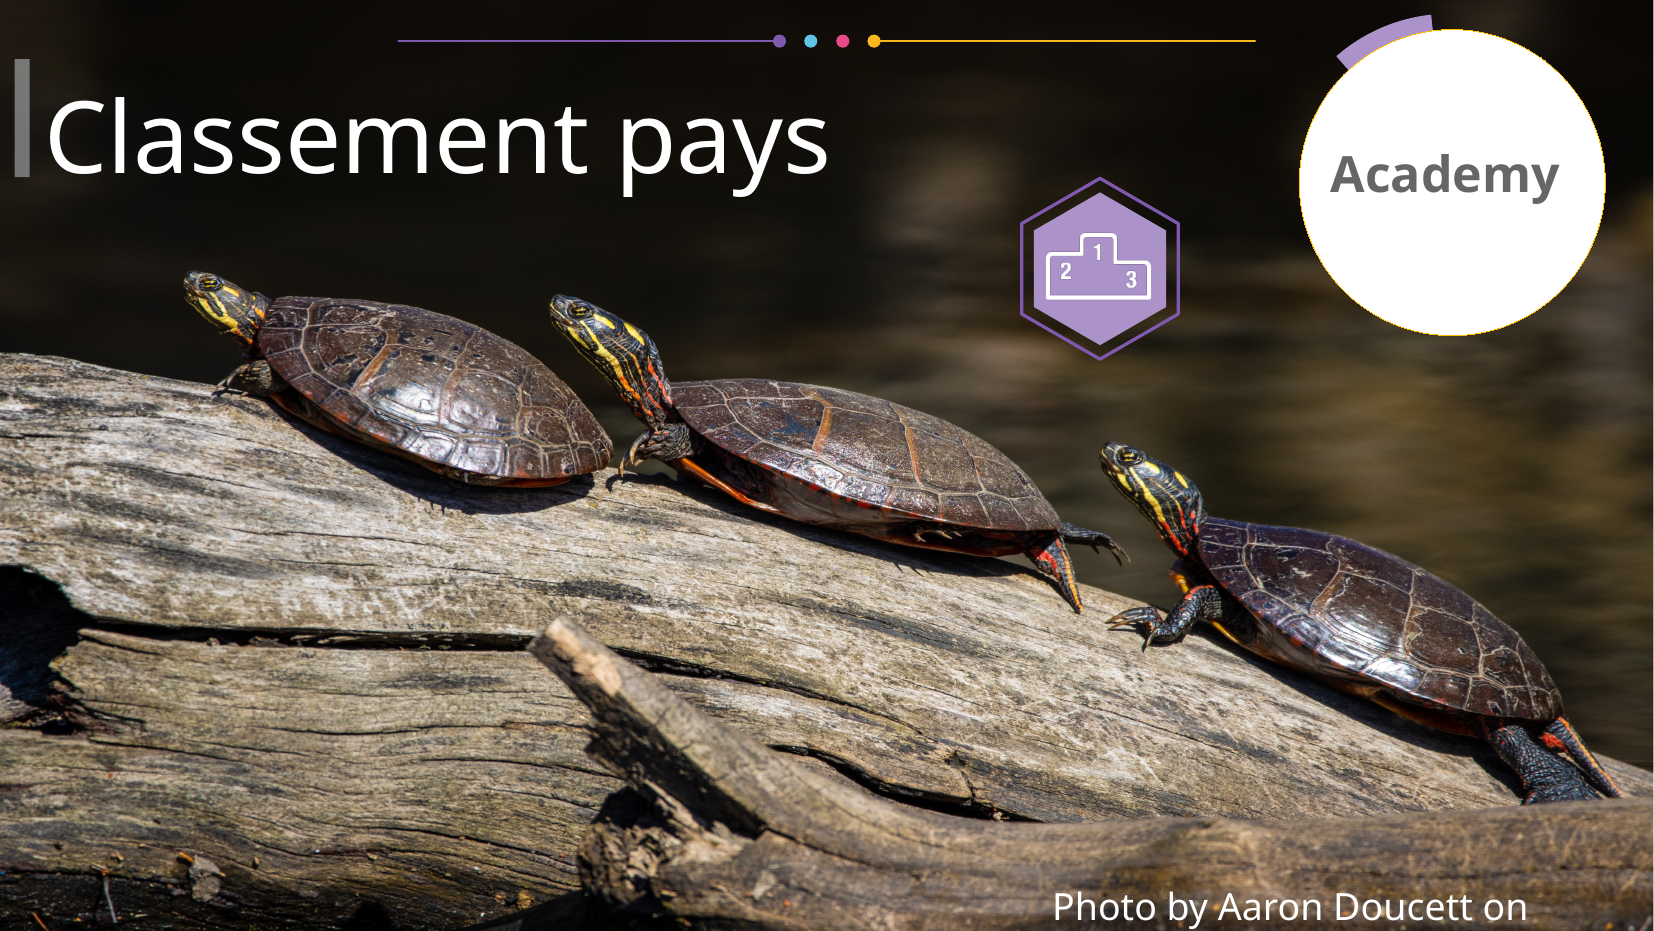

Classement pays
Academy
Photo by Aaron Doucett on Unsplash